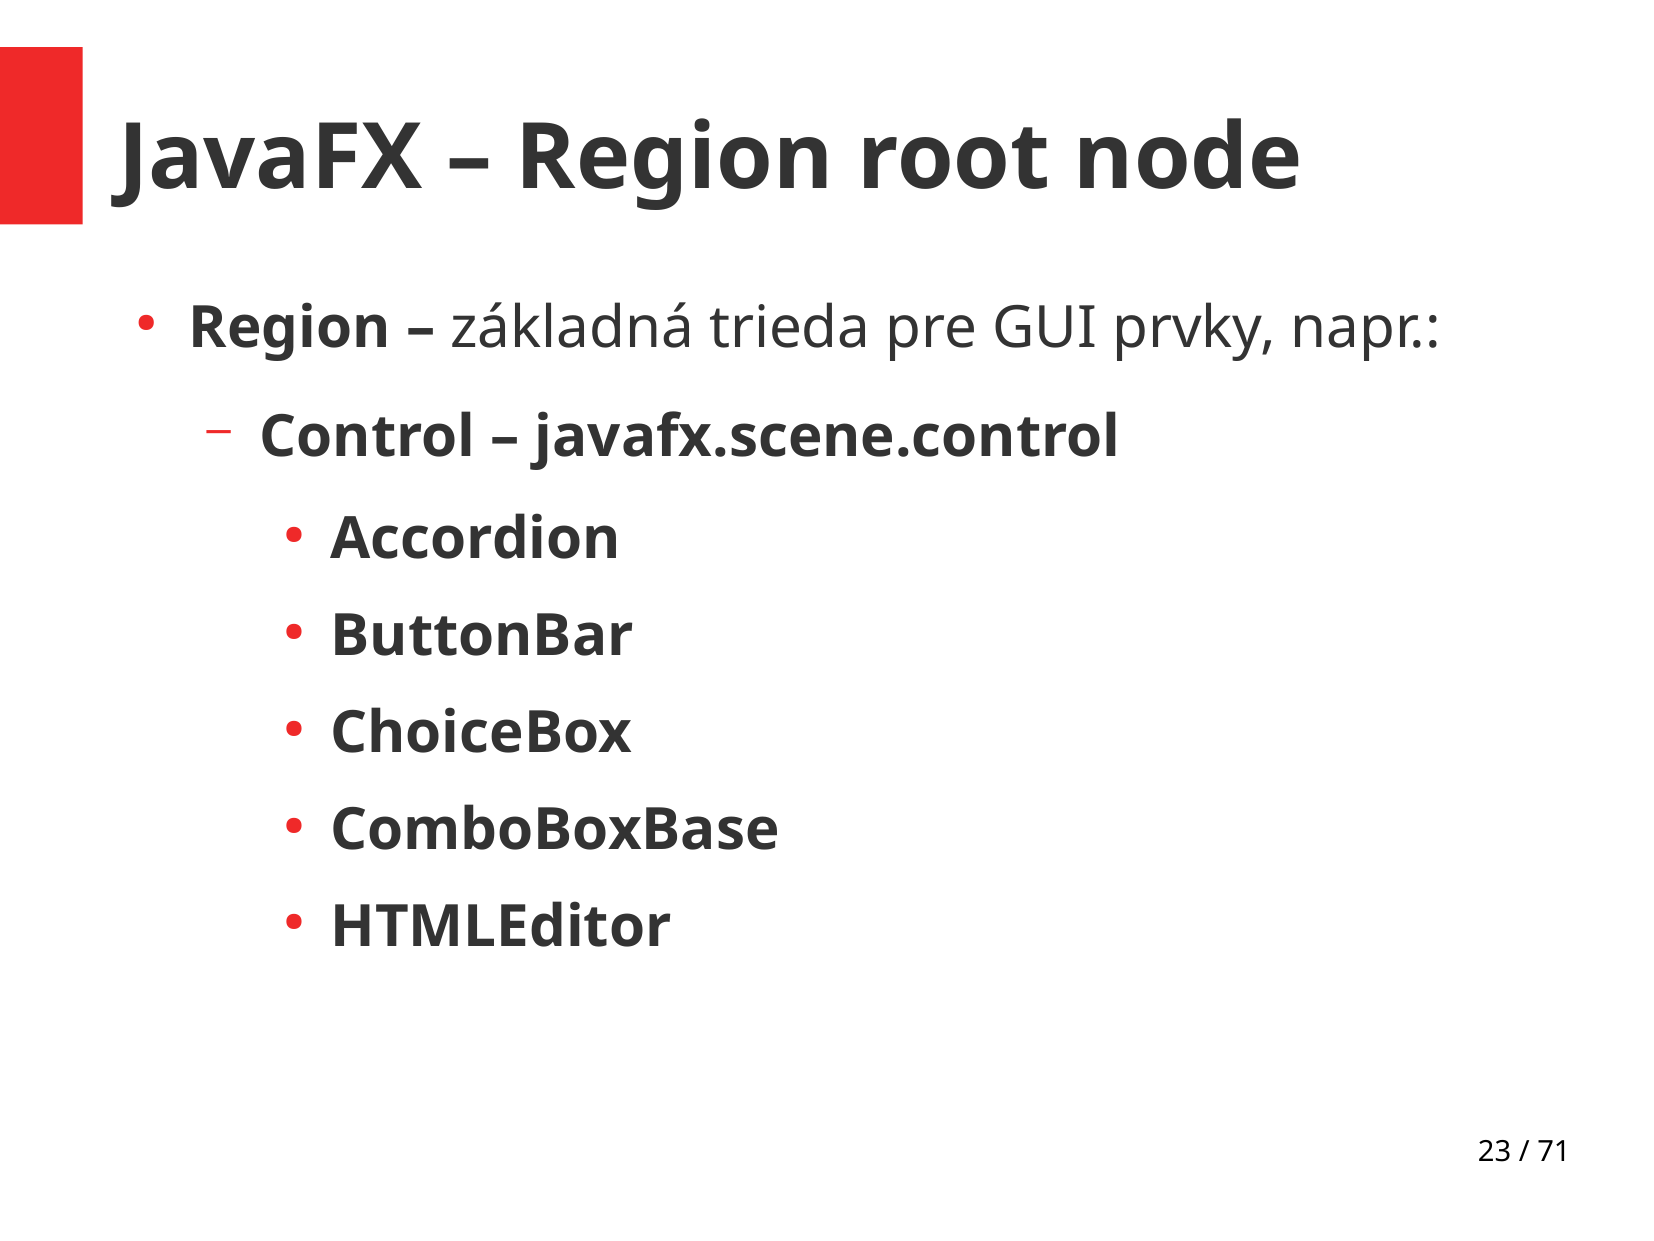

# JavaFX – Region root node
Region – základná trieda pre GUI prvky, napr.:
Control – javafx.scene.control
Accordion
ButtonBar
ChoiceBox
ComboBoxBase
HTMLEditor
23